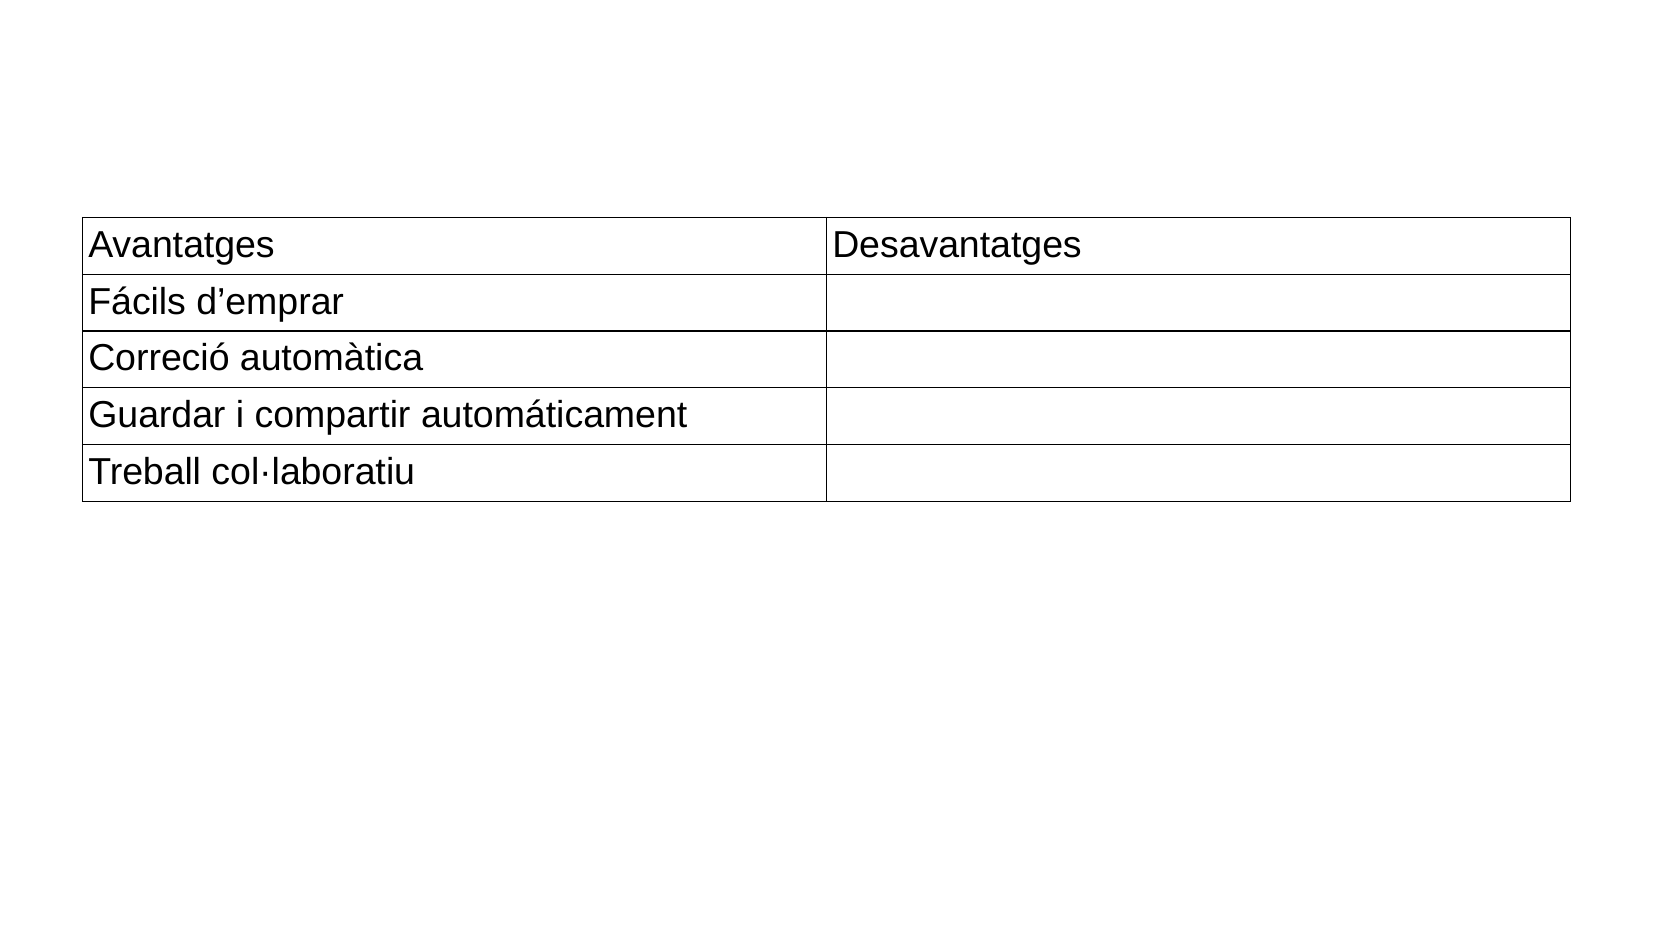

# Avantatges i desaventatges
| Avantatges | Desavantatges |
| --- | --- |
| Fácils d’emprar | |
| Correció automàtica | |
| Guardar i compartir automáticament | |
| Treball col·laboratiu | |